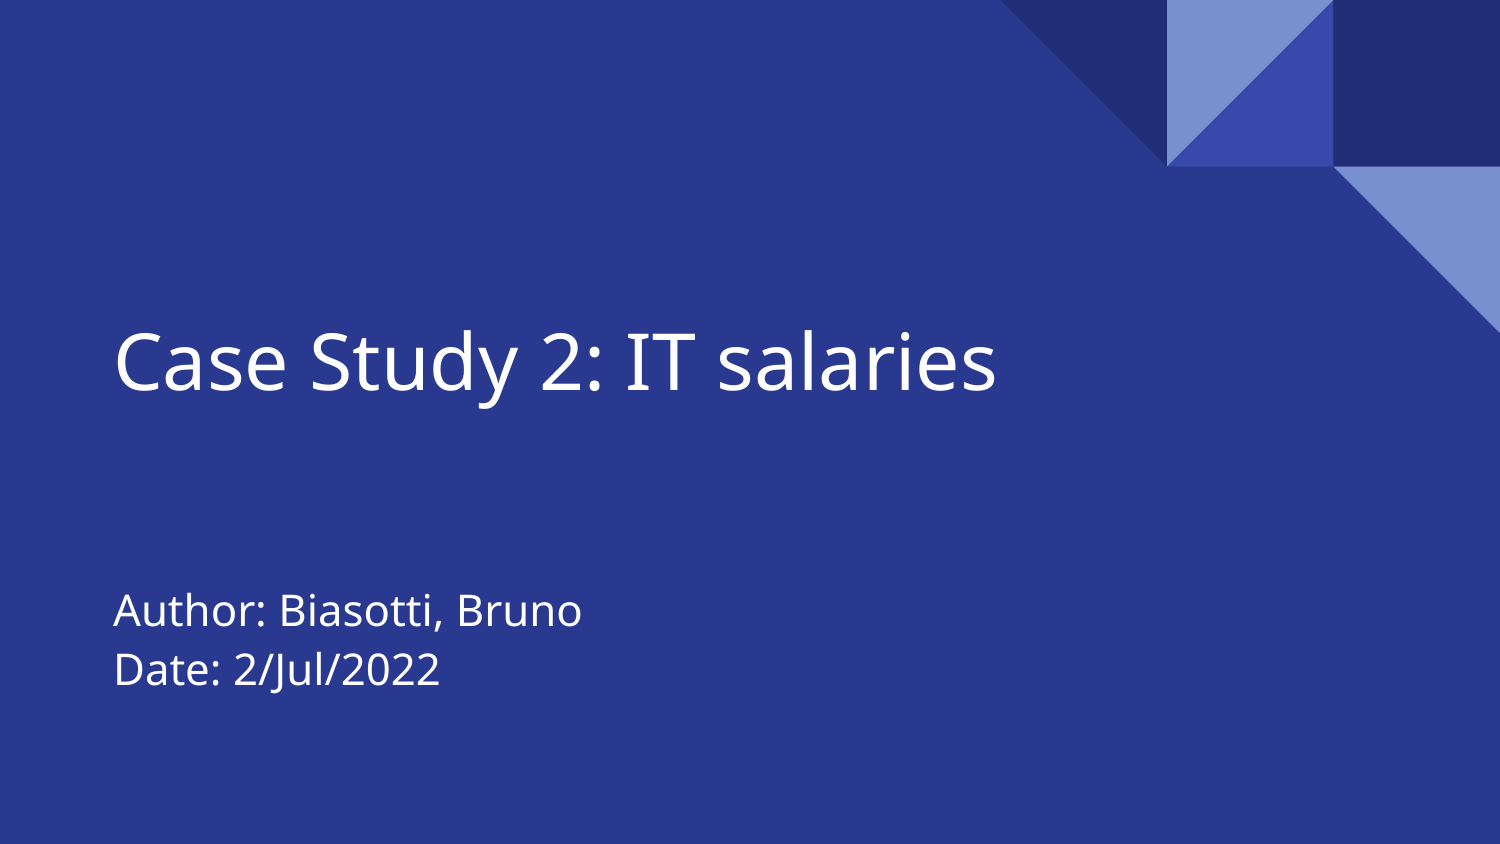

# Case Study 2: IT salaries
Author: Biasotti, Bruno
Date: 2/Jul/2022